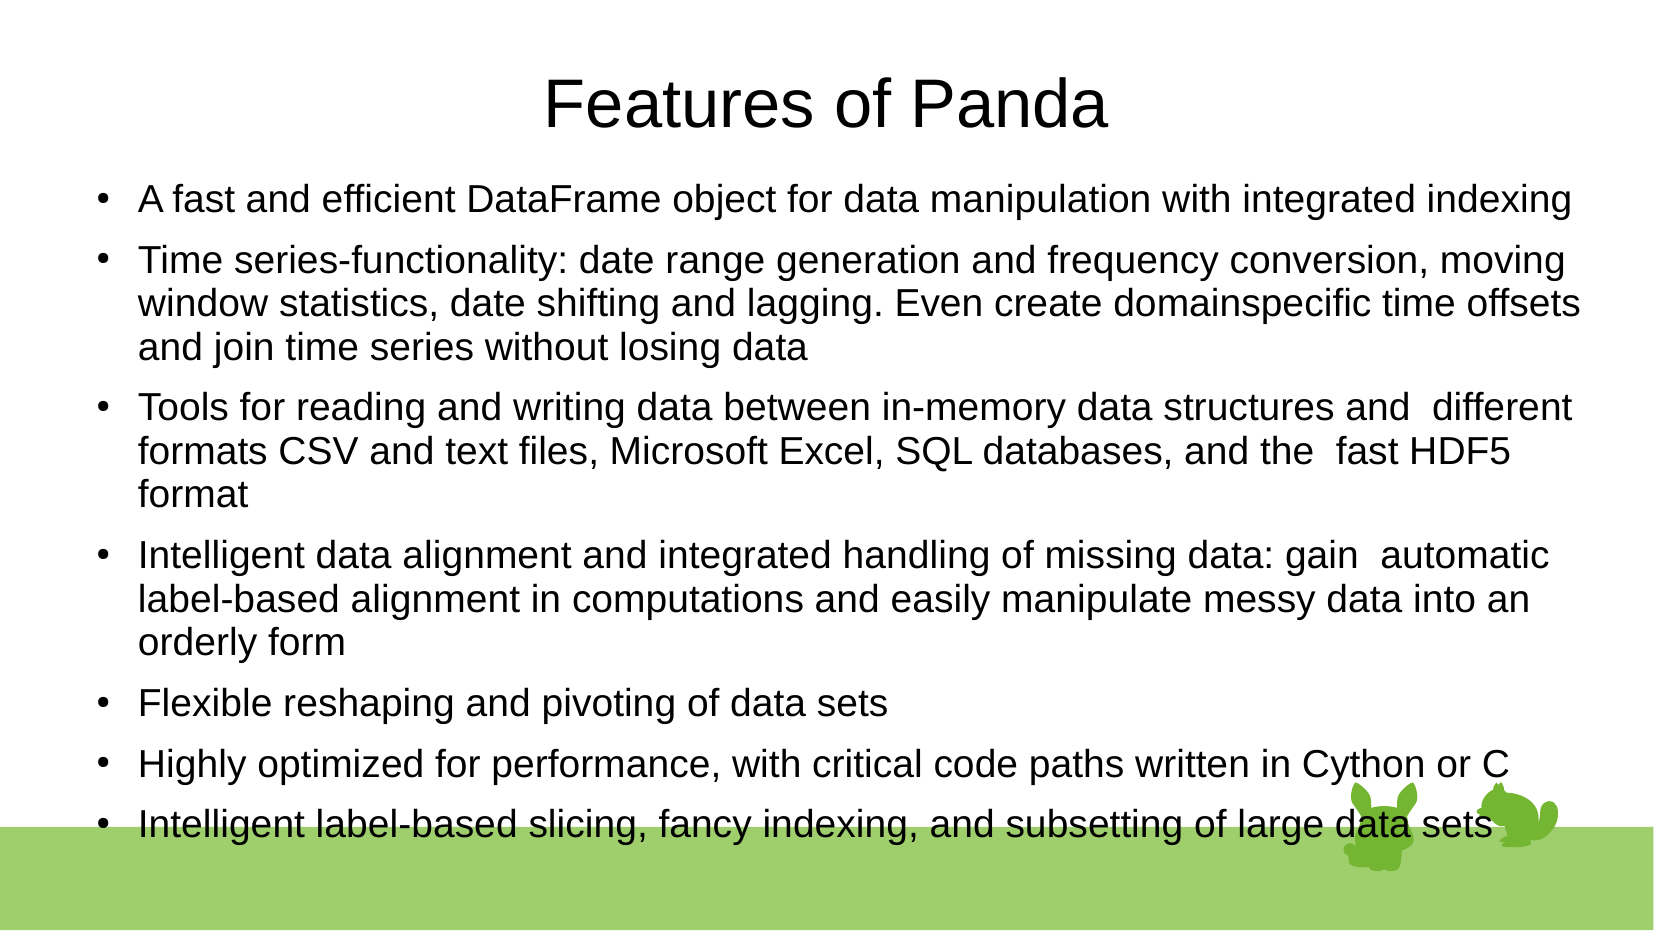

# Features of Panda
A fast and efficient DataFrame object for data manipulation with integrated indexing
Time series-functionality: date range generation and frequency conversion, moving window statistics, date shifting and lagging. Even create domainspecific time offsets and join time series without losing data
Tools for reading and writing data between in-memory data structures and different formats CSV and text files, Microsoft Excel, SQL databases, and the fast HDF5 format
Intelligent data alignment and integrated handling of missing data: gain automatic label-based alignment in computations and easily manipulate messy data into an orderly form
Flexible reshaping and pivoting of data sets
Highly optimized for performance, with critical code paths written in Cython or C
Intelligent label-based slicing, fancy indexing, and subsetting of large data sets